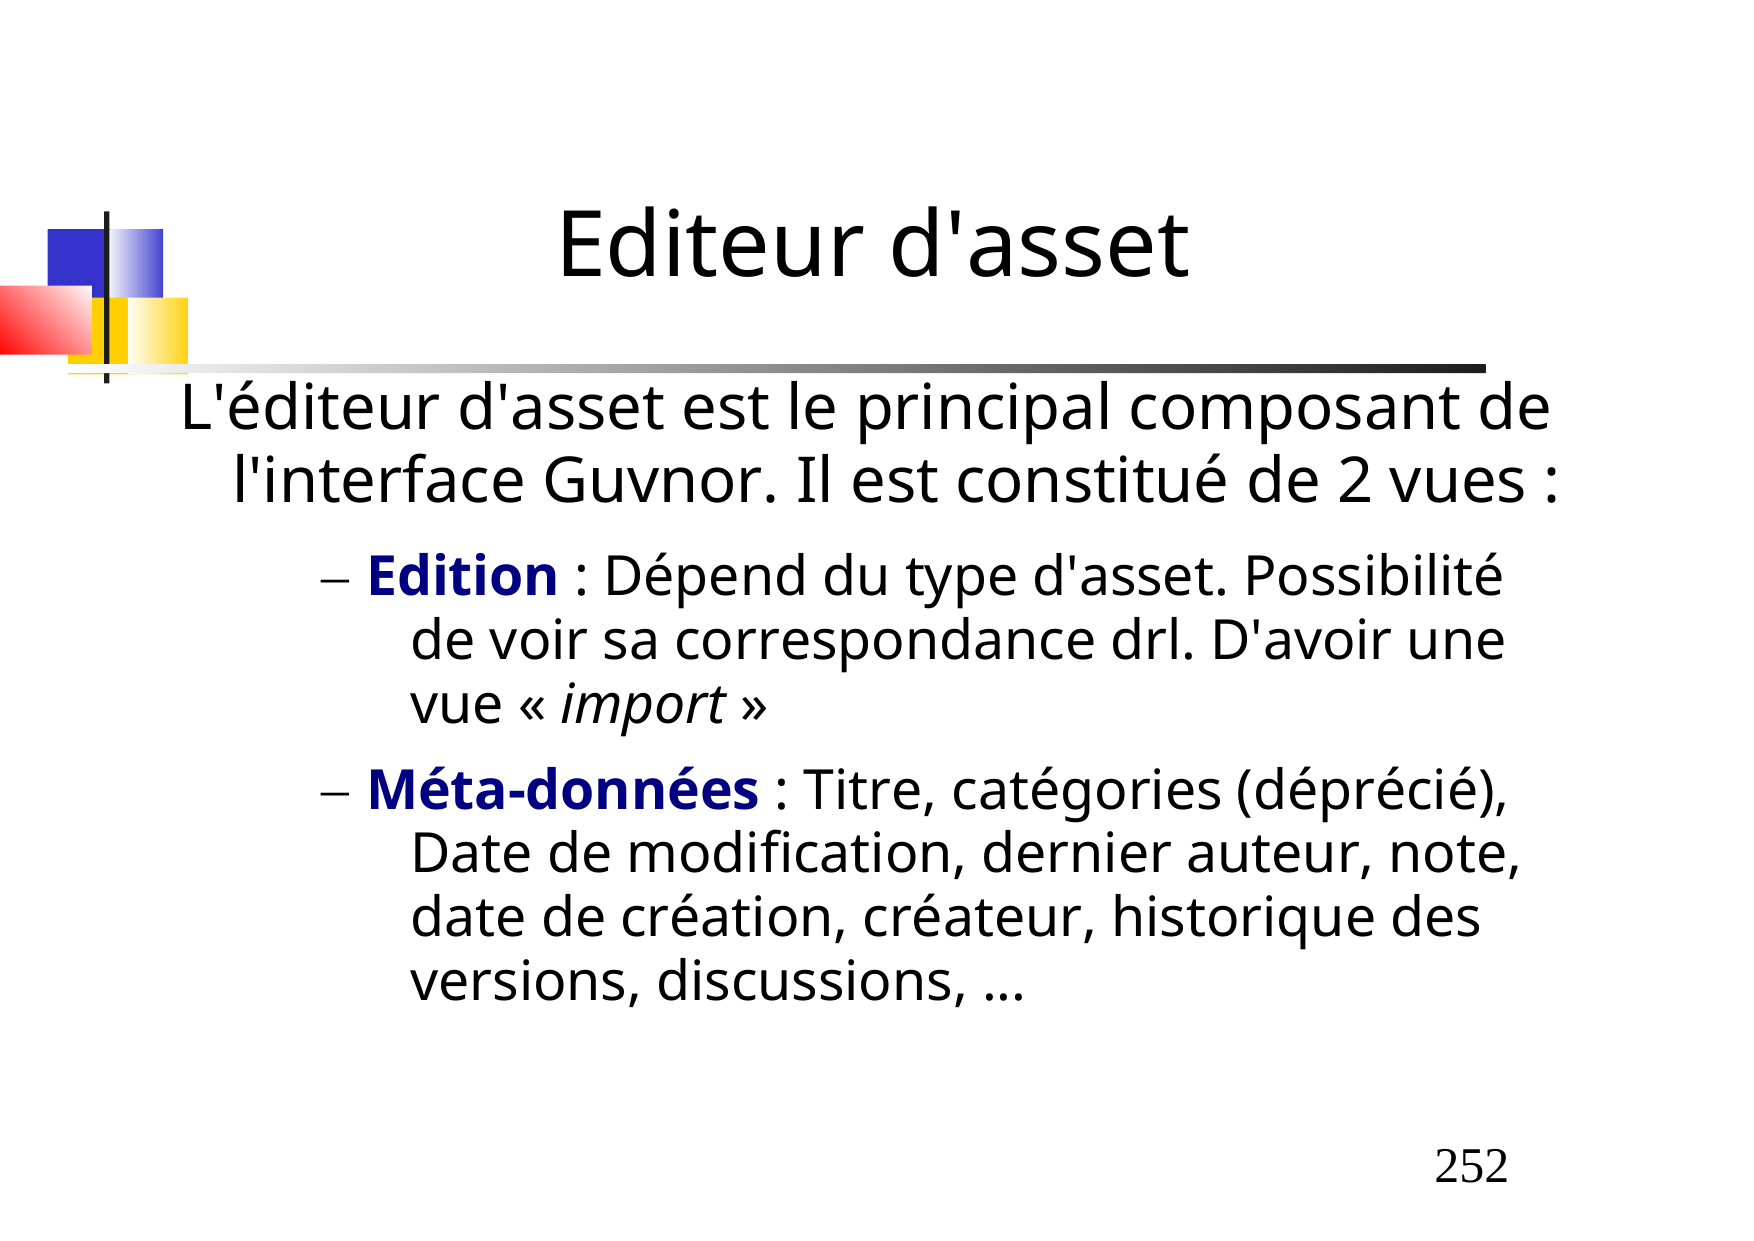

# Editeur d'asset
L'éditeur d'asset est le principal composant de l'interface Guvnor. Il est constitué de 2 vues :
Edition : Dépend du type d'asset. Possibilité de voir sa correspondance drl. D'avoir une vue « import »
Méta-données : Titre, catégories (déprécié), Date de modification, dernier auteur, note, date de création, créateur, historique des versions, discussions, ...